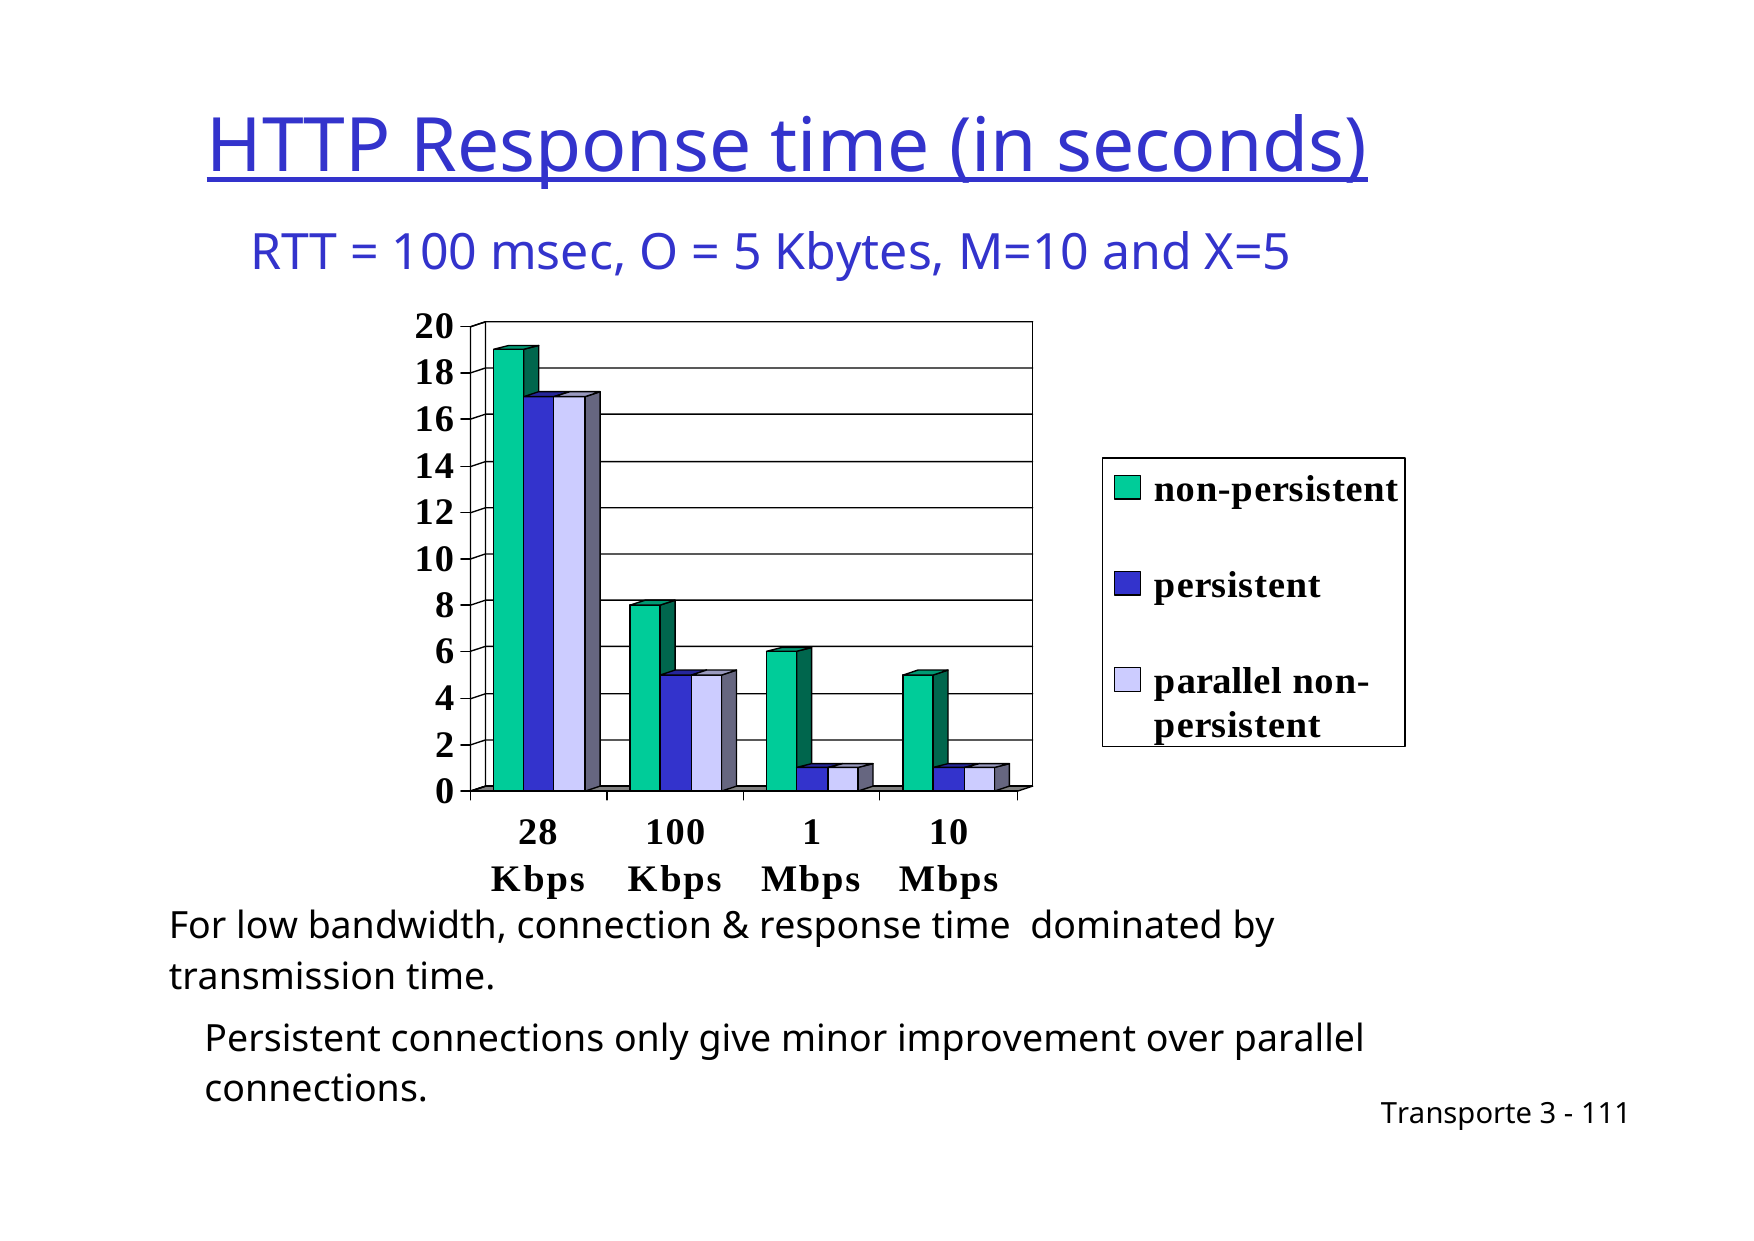

HTTP Response time (in seconds)
RTT = 100 msec, O = 5 Kbytes, M=10 and X=5
For low bandwidth, connection & response time dominated by transmission time.
Persistent connections only give minor improvement over parallel
connections.